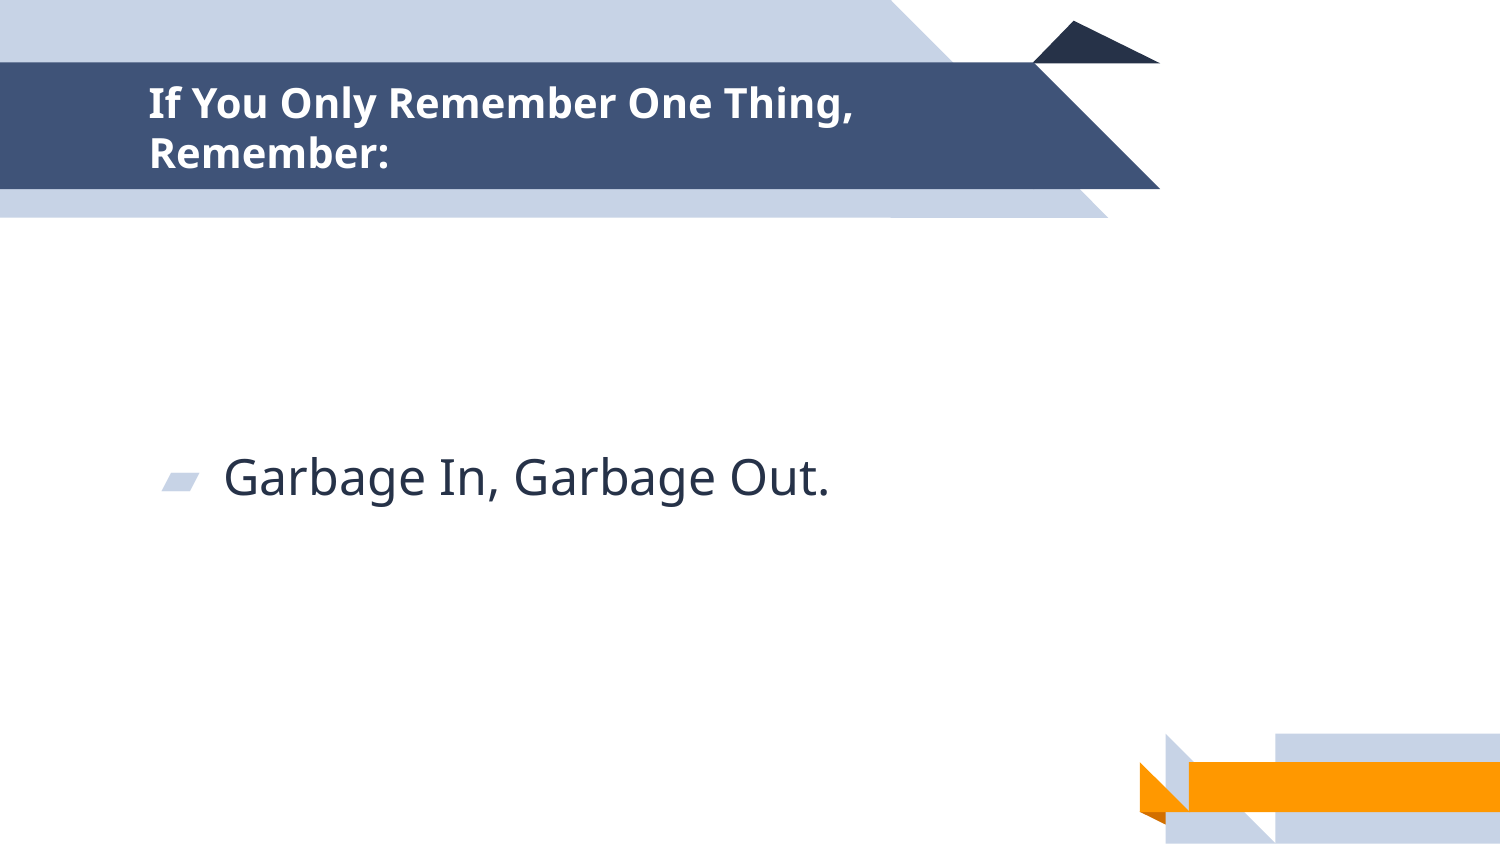

# If You Only Remember One Thing, Remember:
Garbage In, Garbage Out.